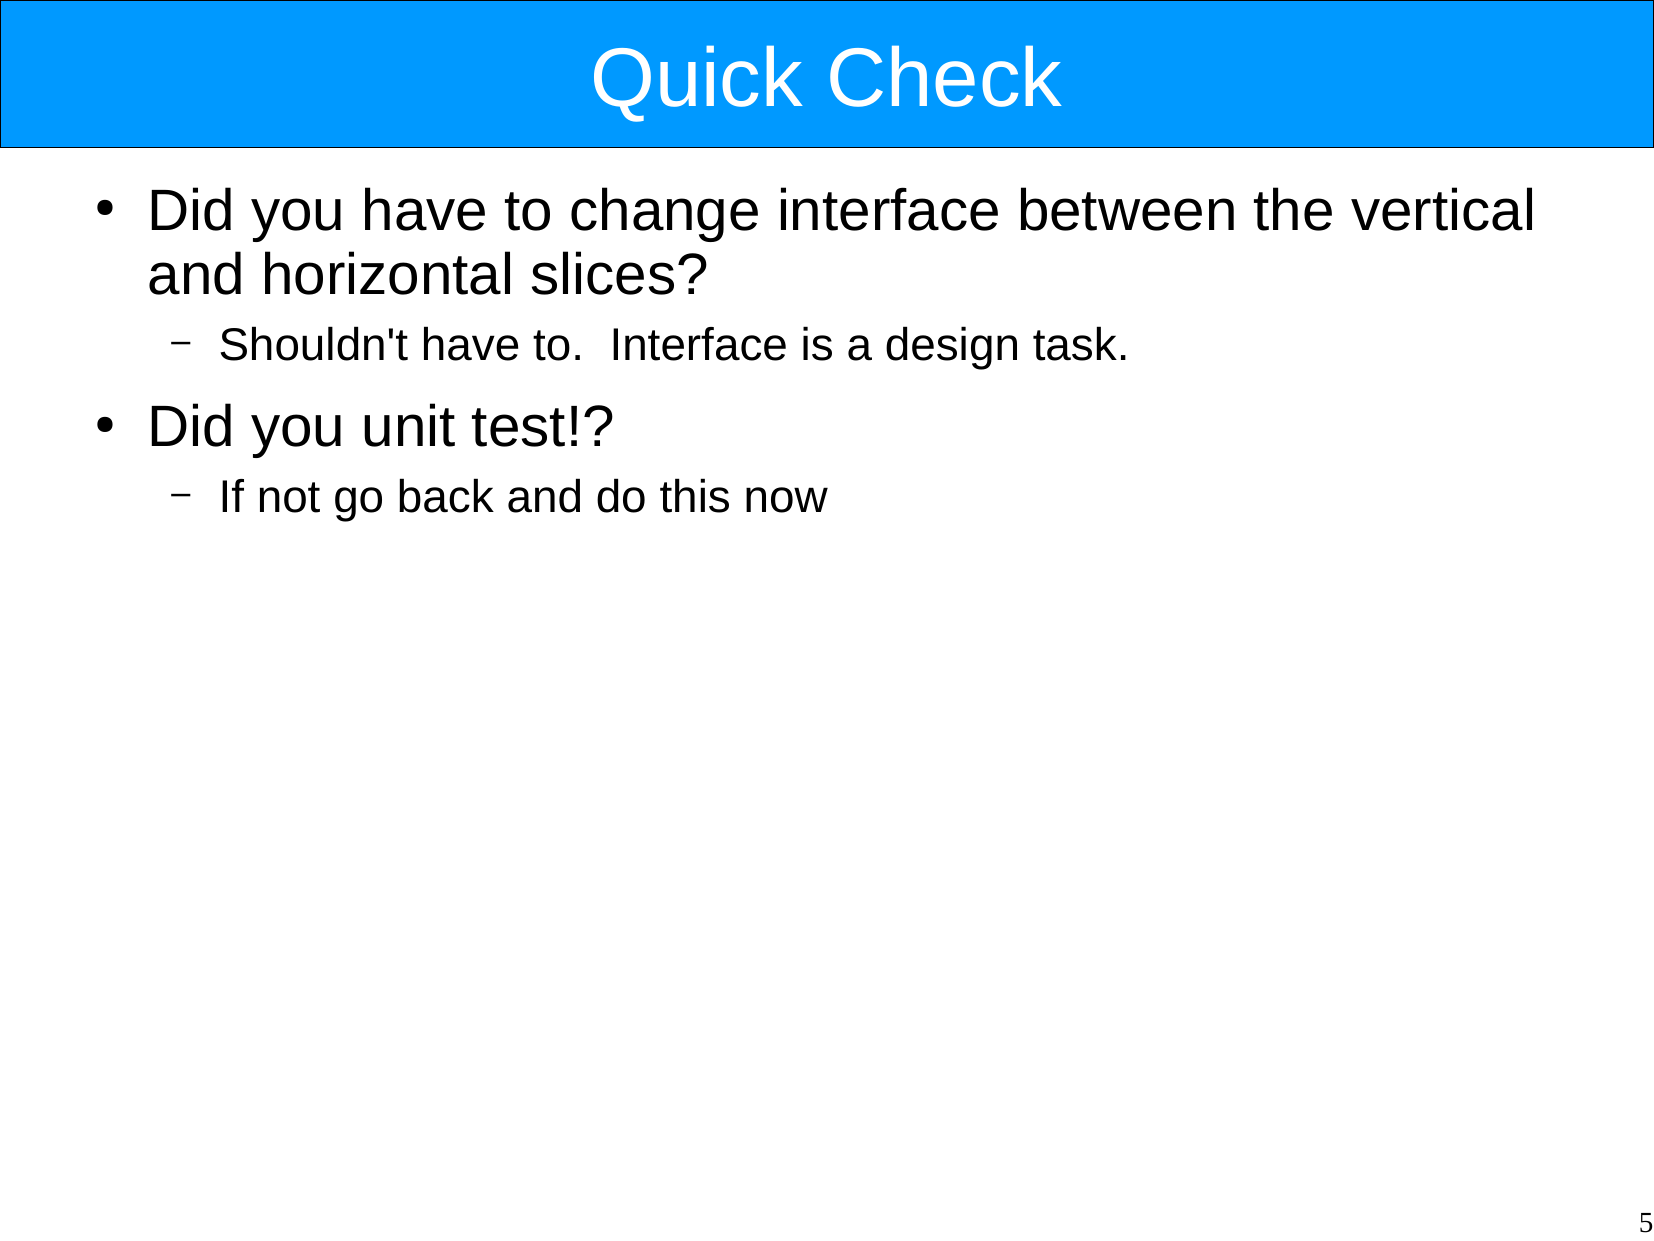

# Quick Check
Did you have to change interface between the vertical and horizontal slices?
Shouldn't have to. Interface is a design task.
Did you unit test!?
If not go back and do this now
5